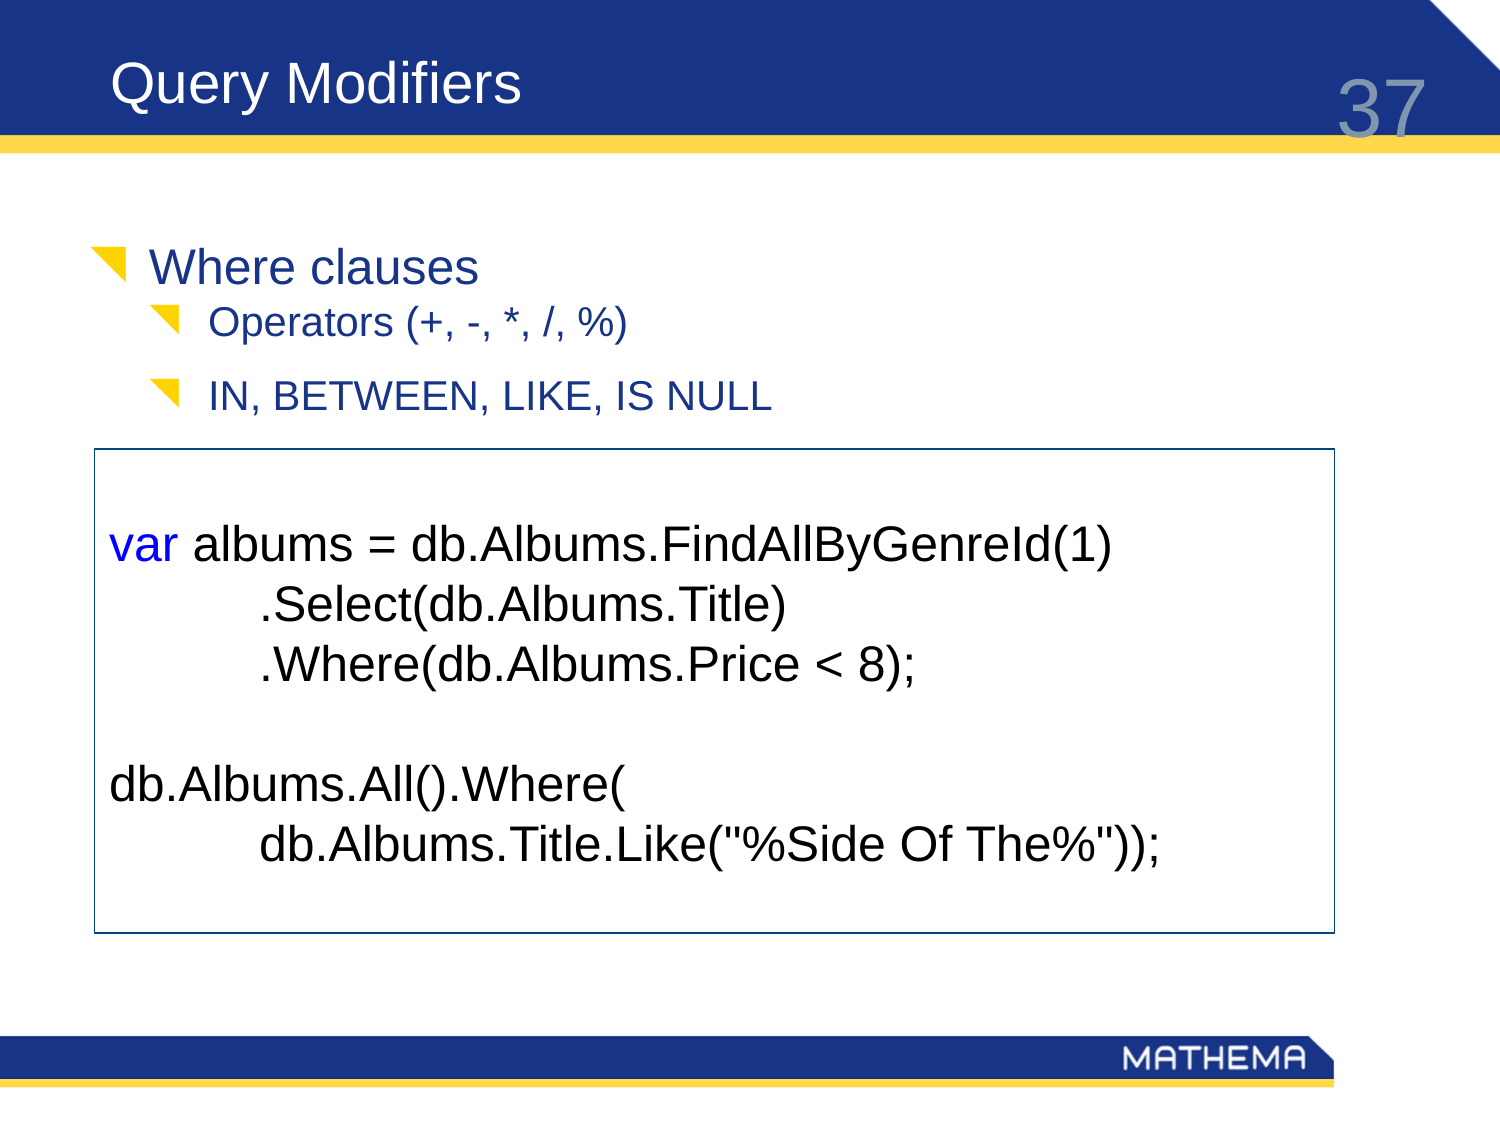

# Query Modifiers
37
Where clauses
Operators (+, -, *, /, %)
IN, BETWEEN, LIKE, IS NULL
var albums = db.Albums.FindAllByGenreId(1)
	.Select(db.Albums.Title)
	.Where(db.Albums.Price < 8);
db.Albums.All().Where(
	db.Albums.Title.Like("%Side Of The%"));